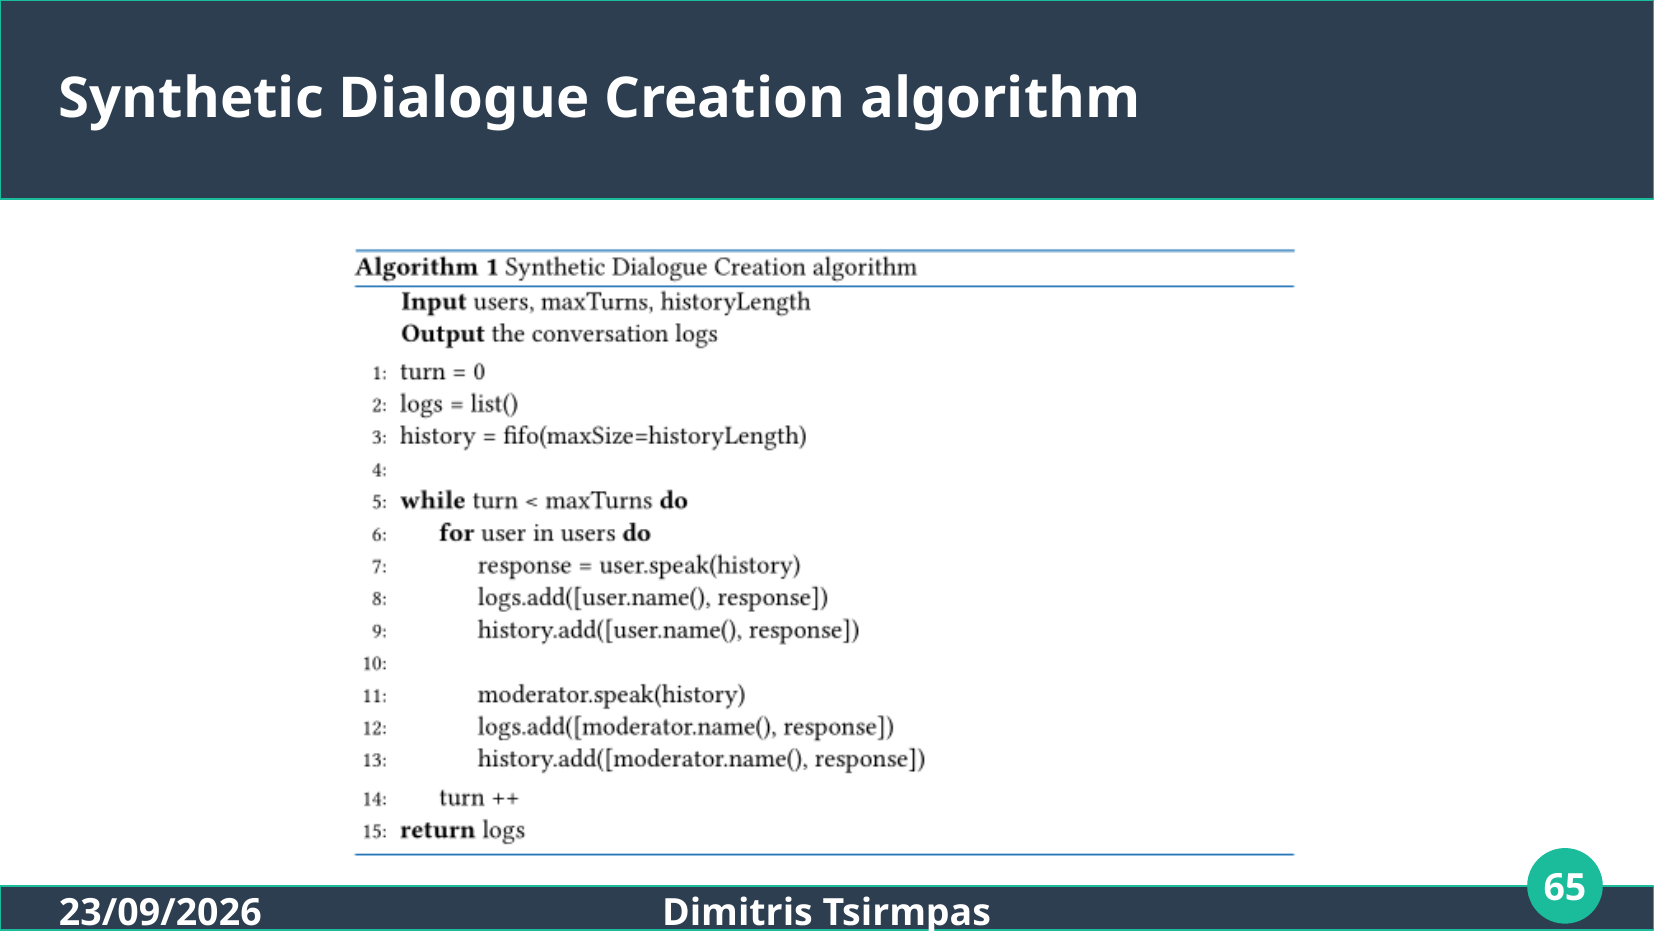

# Synthetic Dialogue Creation algorithm
65
Dimitris Tsirmpas